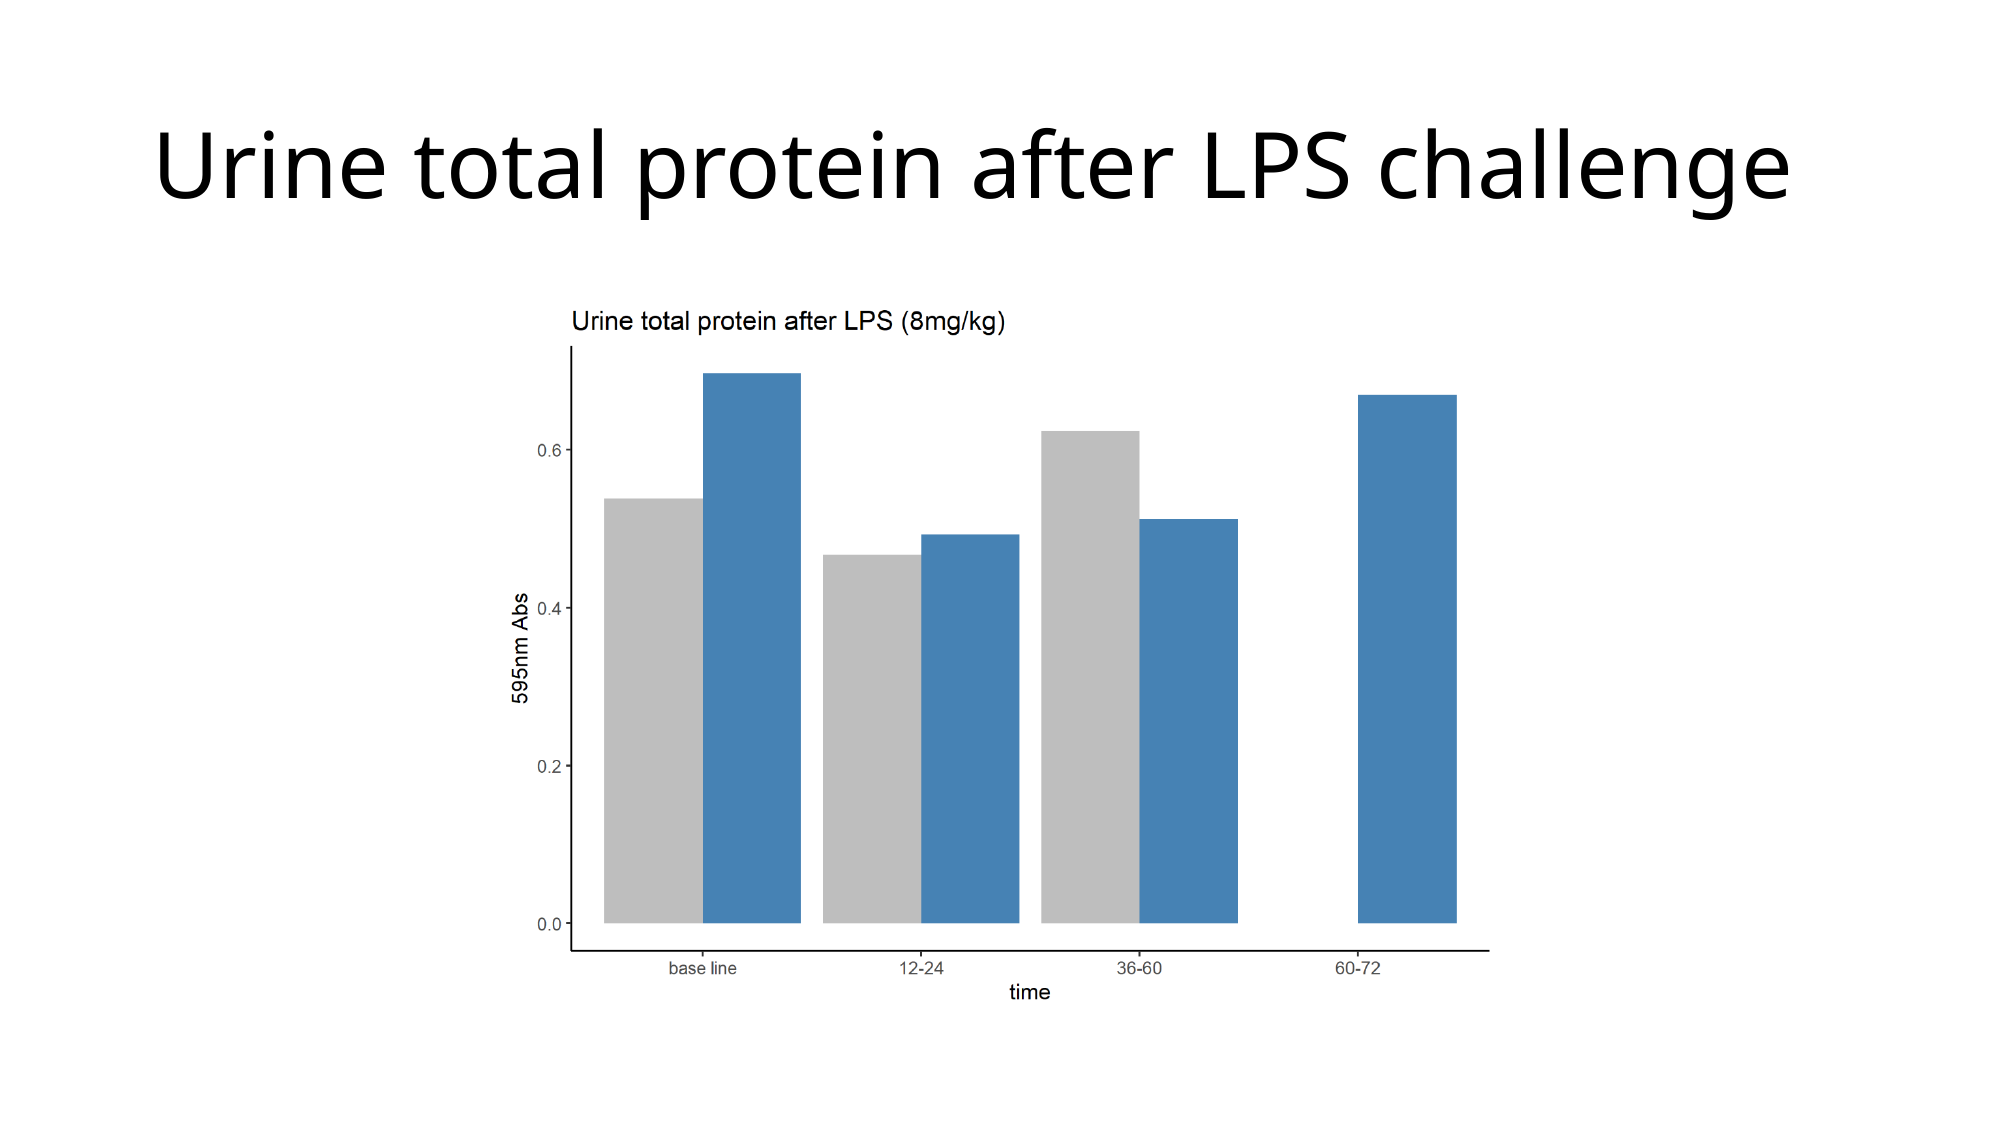

# Urine total protein after LPS challenge